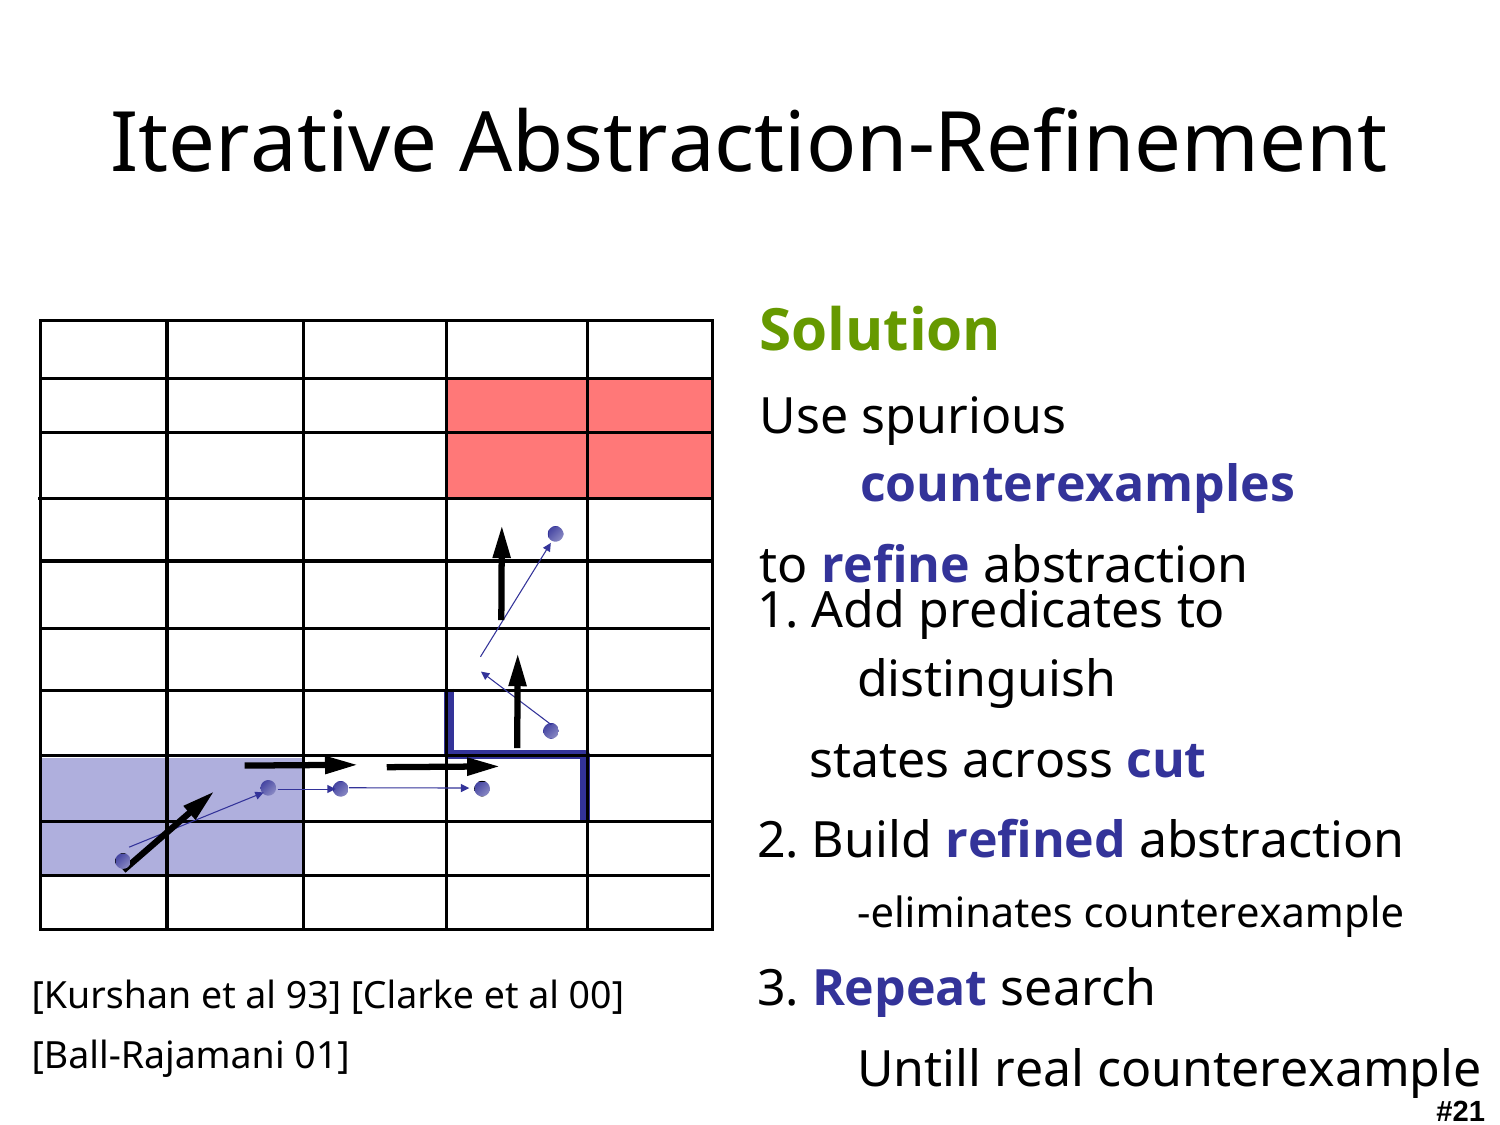

# Iterative Abstraction-Refinement
Solution
Use spurious counterexamples
to refine abstraction
1. Add predicates to distinguish
 states across cut
2. Build refined abstraction
	-eliminates counterexample
3. Repeat search
	Untill real counterexample
	or system proved safe
[Kurshan et al 93] [Clarke et al 00]
[Ball-Rajamani 01]
21